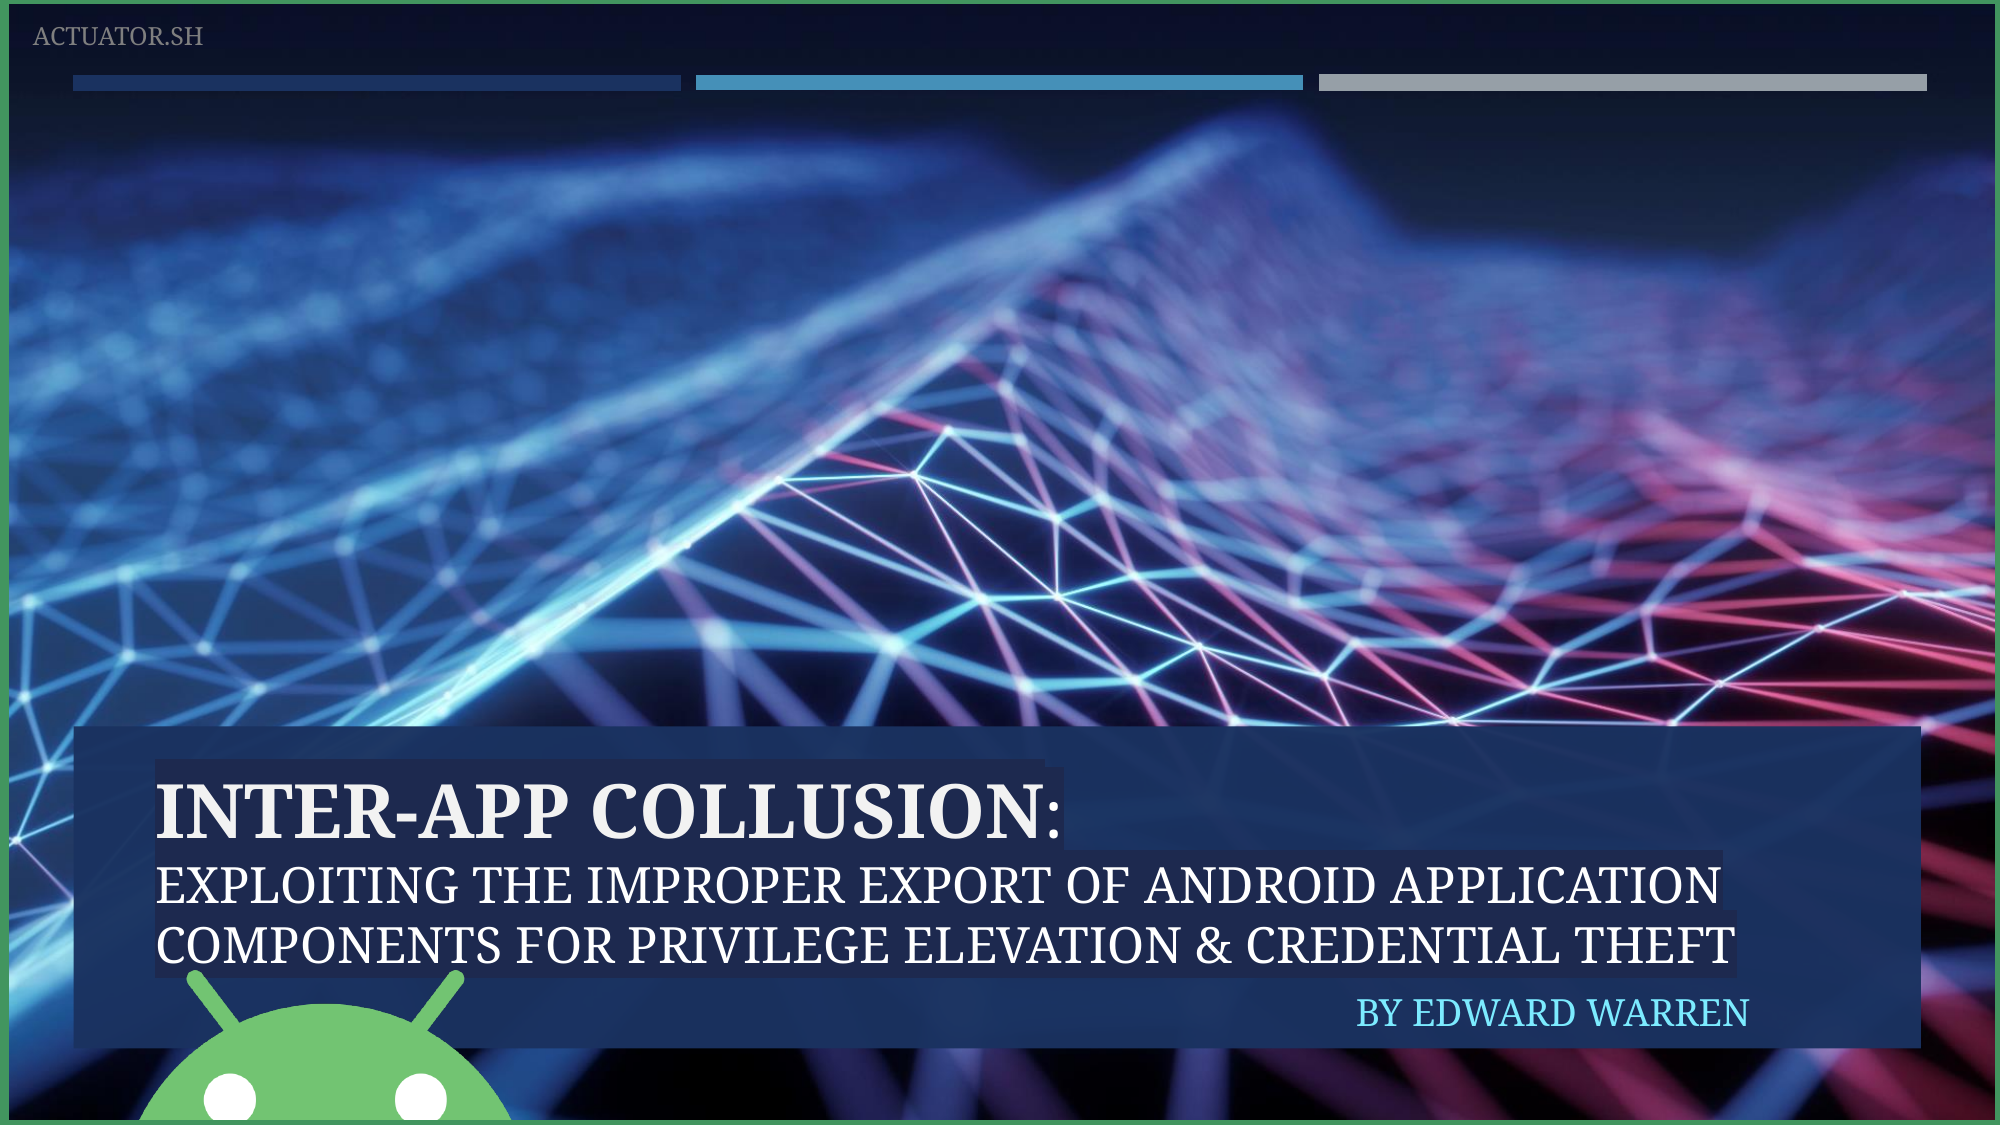

Actuator.sh
# Inter-app collusion: Exploiting the improper export of android application components for privilege elevation & credential theft
BY EDWARD WARREN